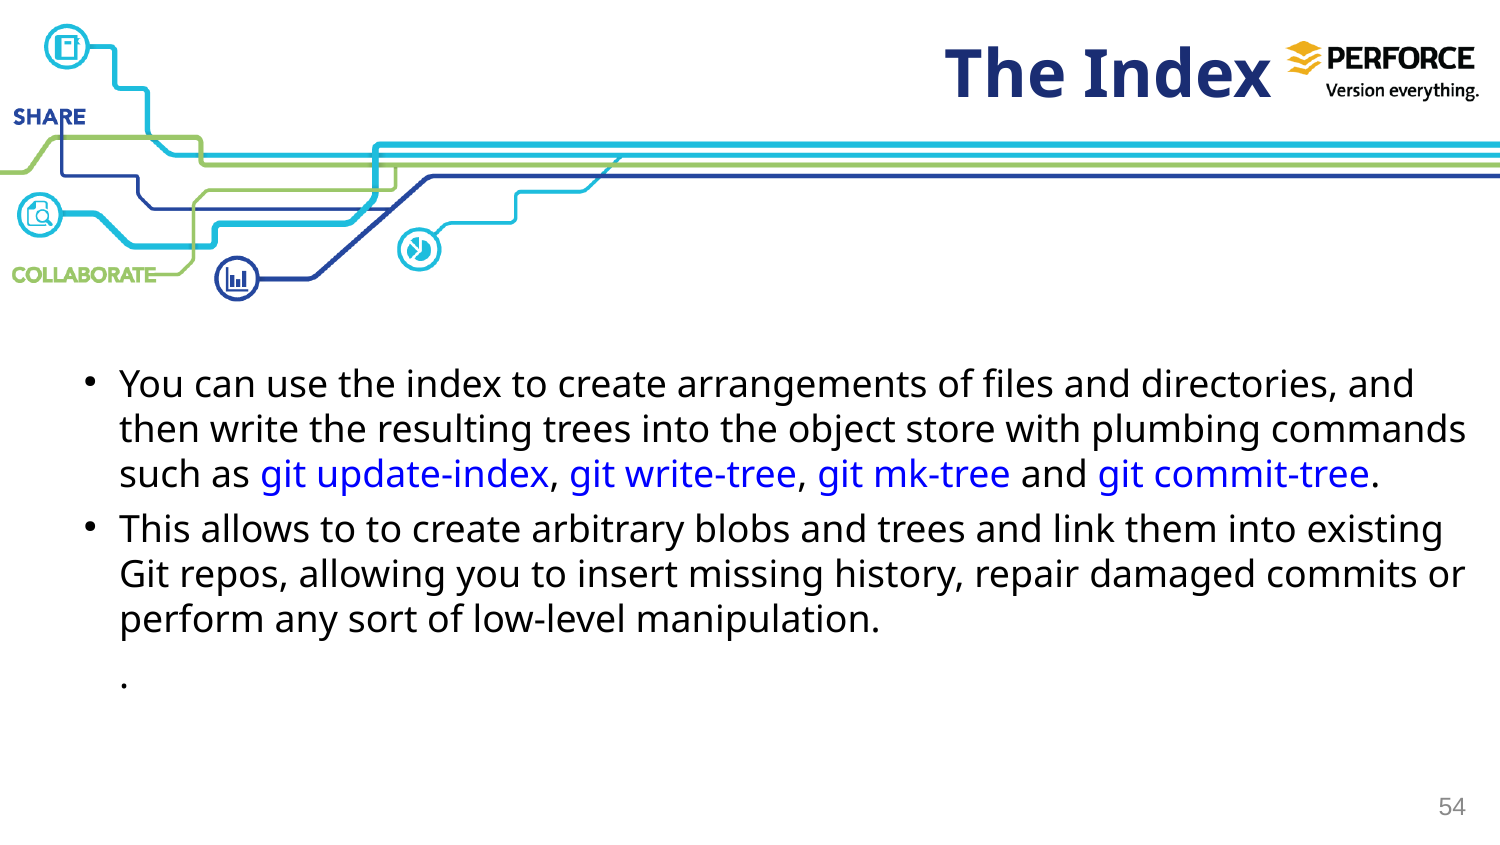

# The Index
You can use the index to create arrangements of files and directories, and then write the resulting trees into the object store with plumbing commands such as git update-index, git write-tree, git mk-tree and git commit-tree.
This allows to to create arbitrary blobs and trees and link them into existing Git repos, allowing you to insert missing history, repair damaged commits or perform any sort of low-level manipulation.
.